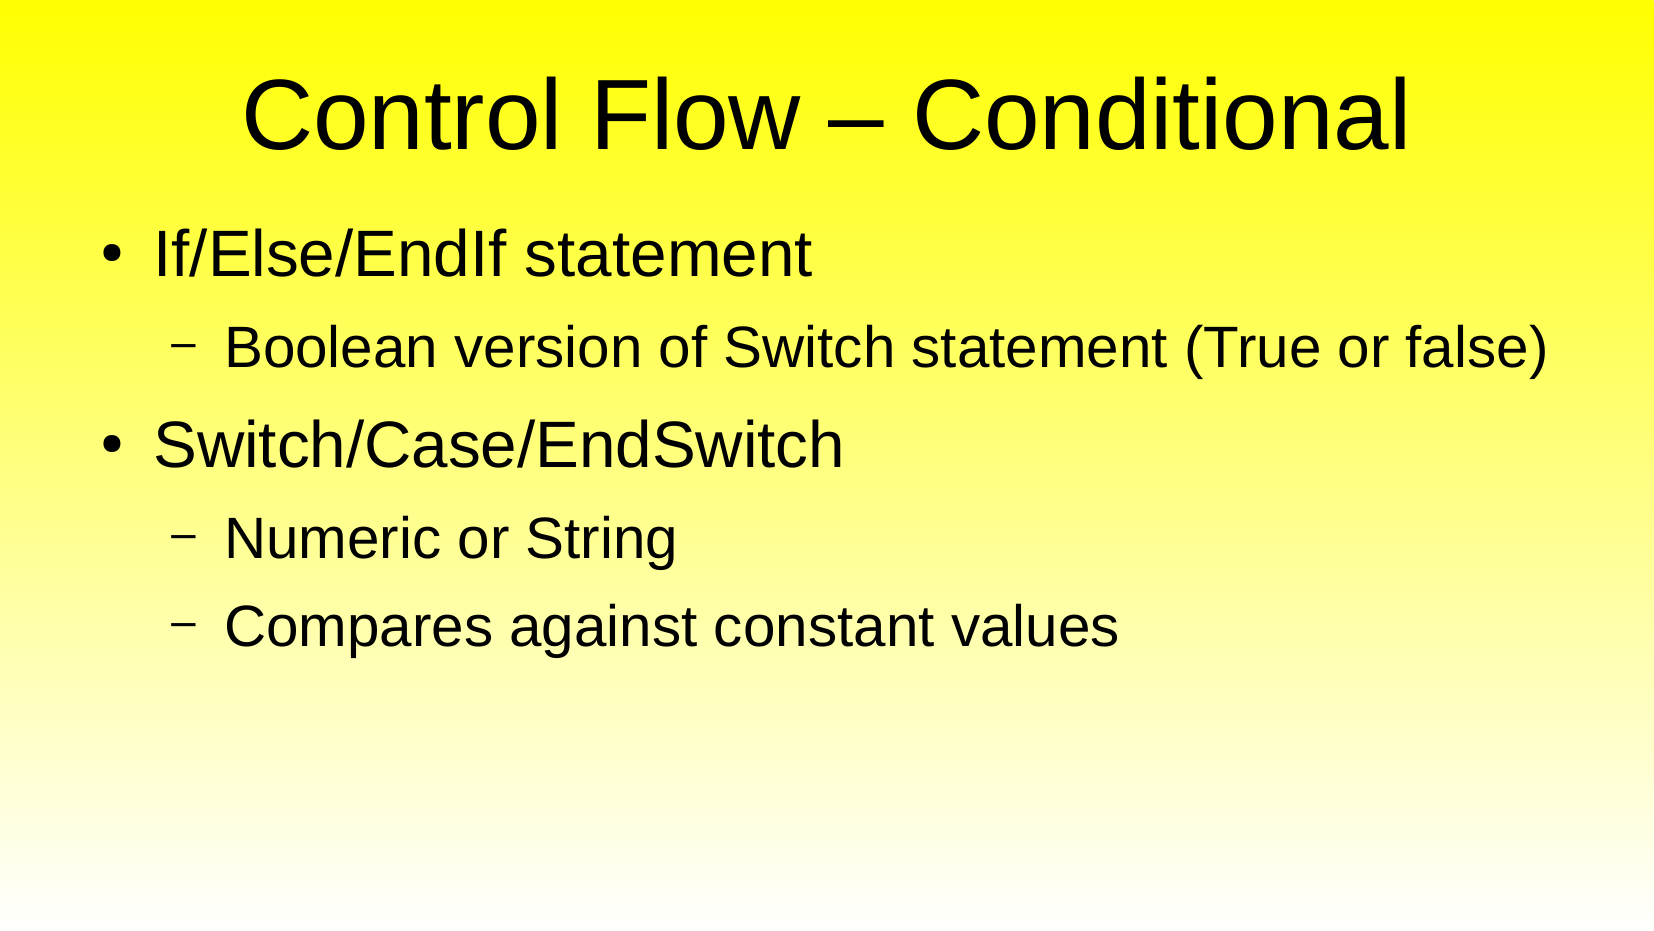

# Control Flow – Conditional
If/Else/EndIf statement
Boolean version of Switch statement (True or false)
Switch/Case/EndSwitch
Numeric or String
Compares against constant values